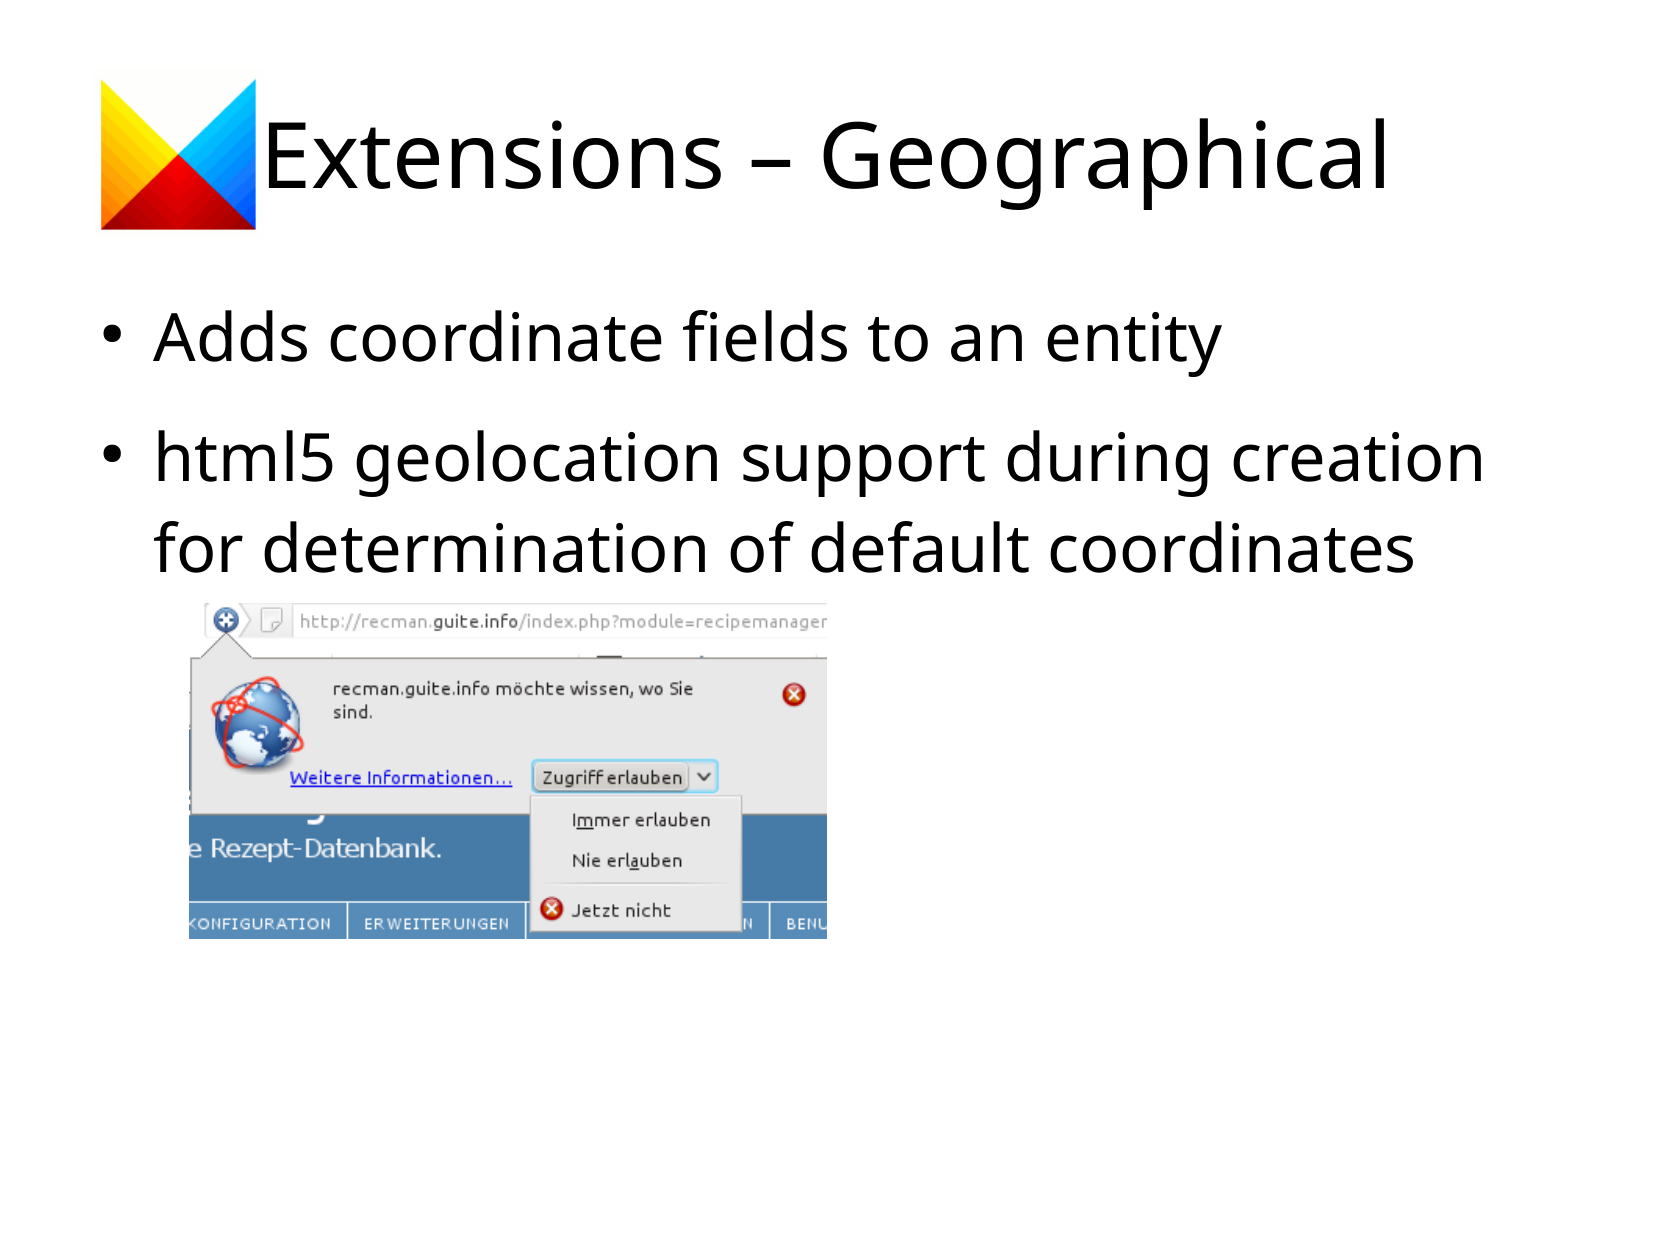

# Extensions – Geographical
Adds coordinate fields to an entity
html5 geolocation support during creation for determination of default coordinates